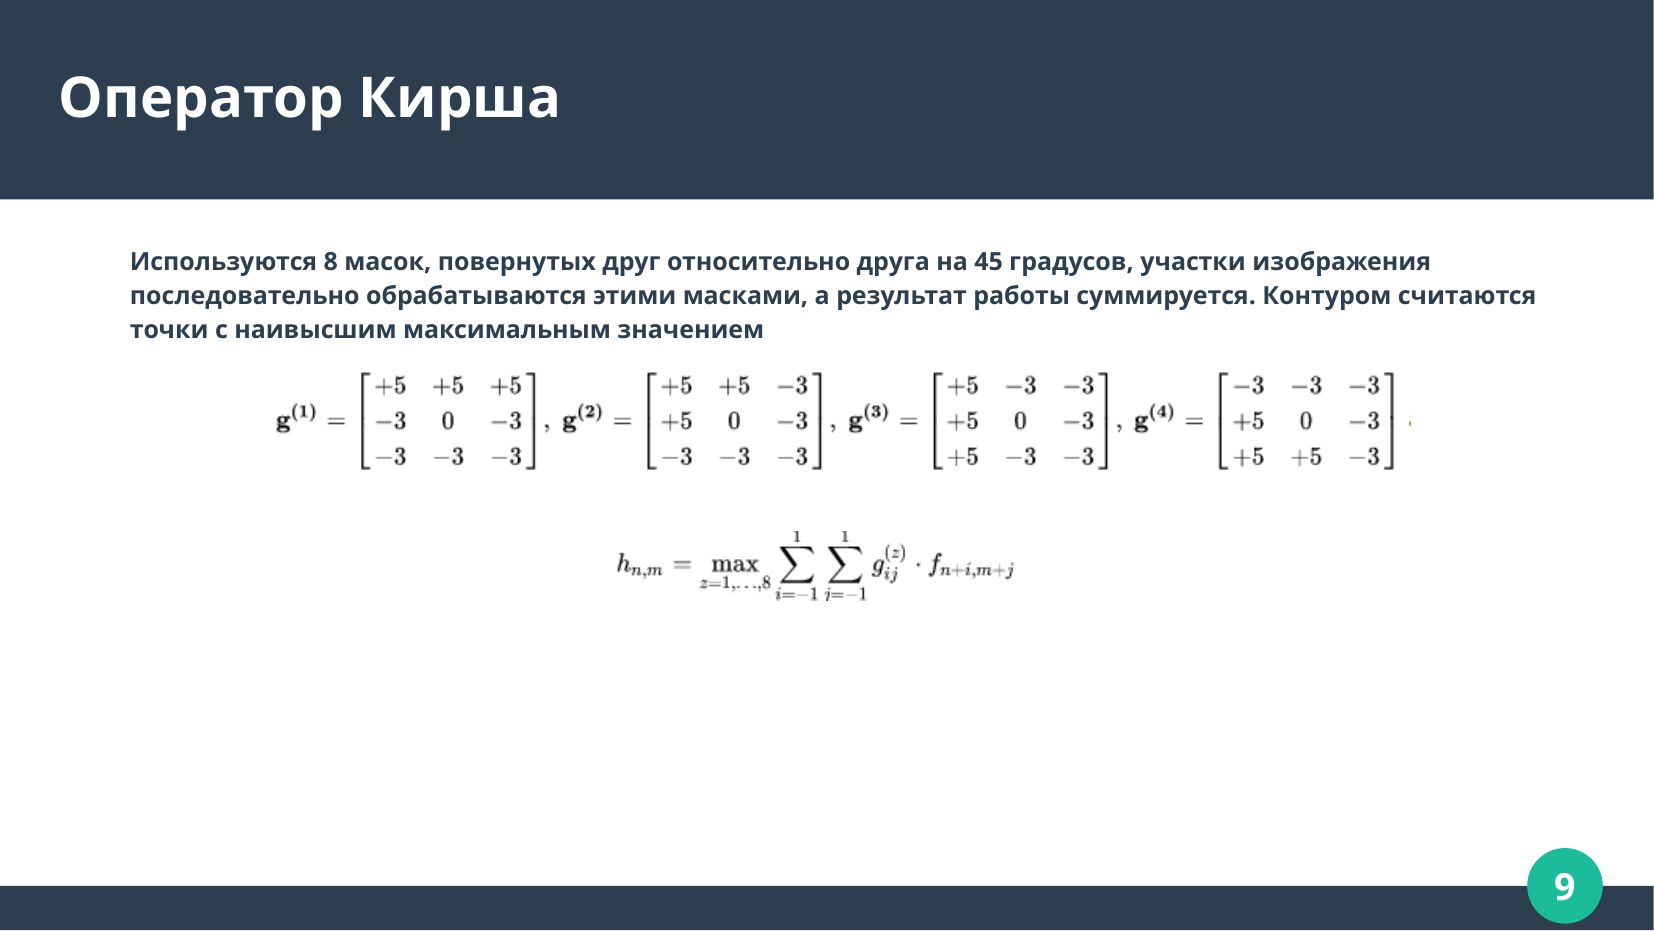

# Оператор Кирша
Используются 8 масок, повернутых друг относительно друга на 45 градусов, участки изображения последовательно обрабатываются этими масками, а результат работы суммируется. Контуром считаются точки с наивысшим максимальным значением